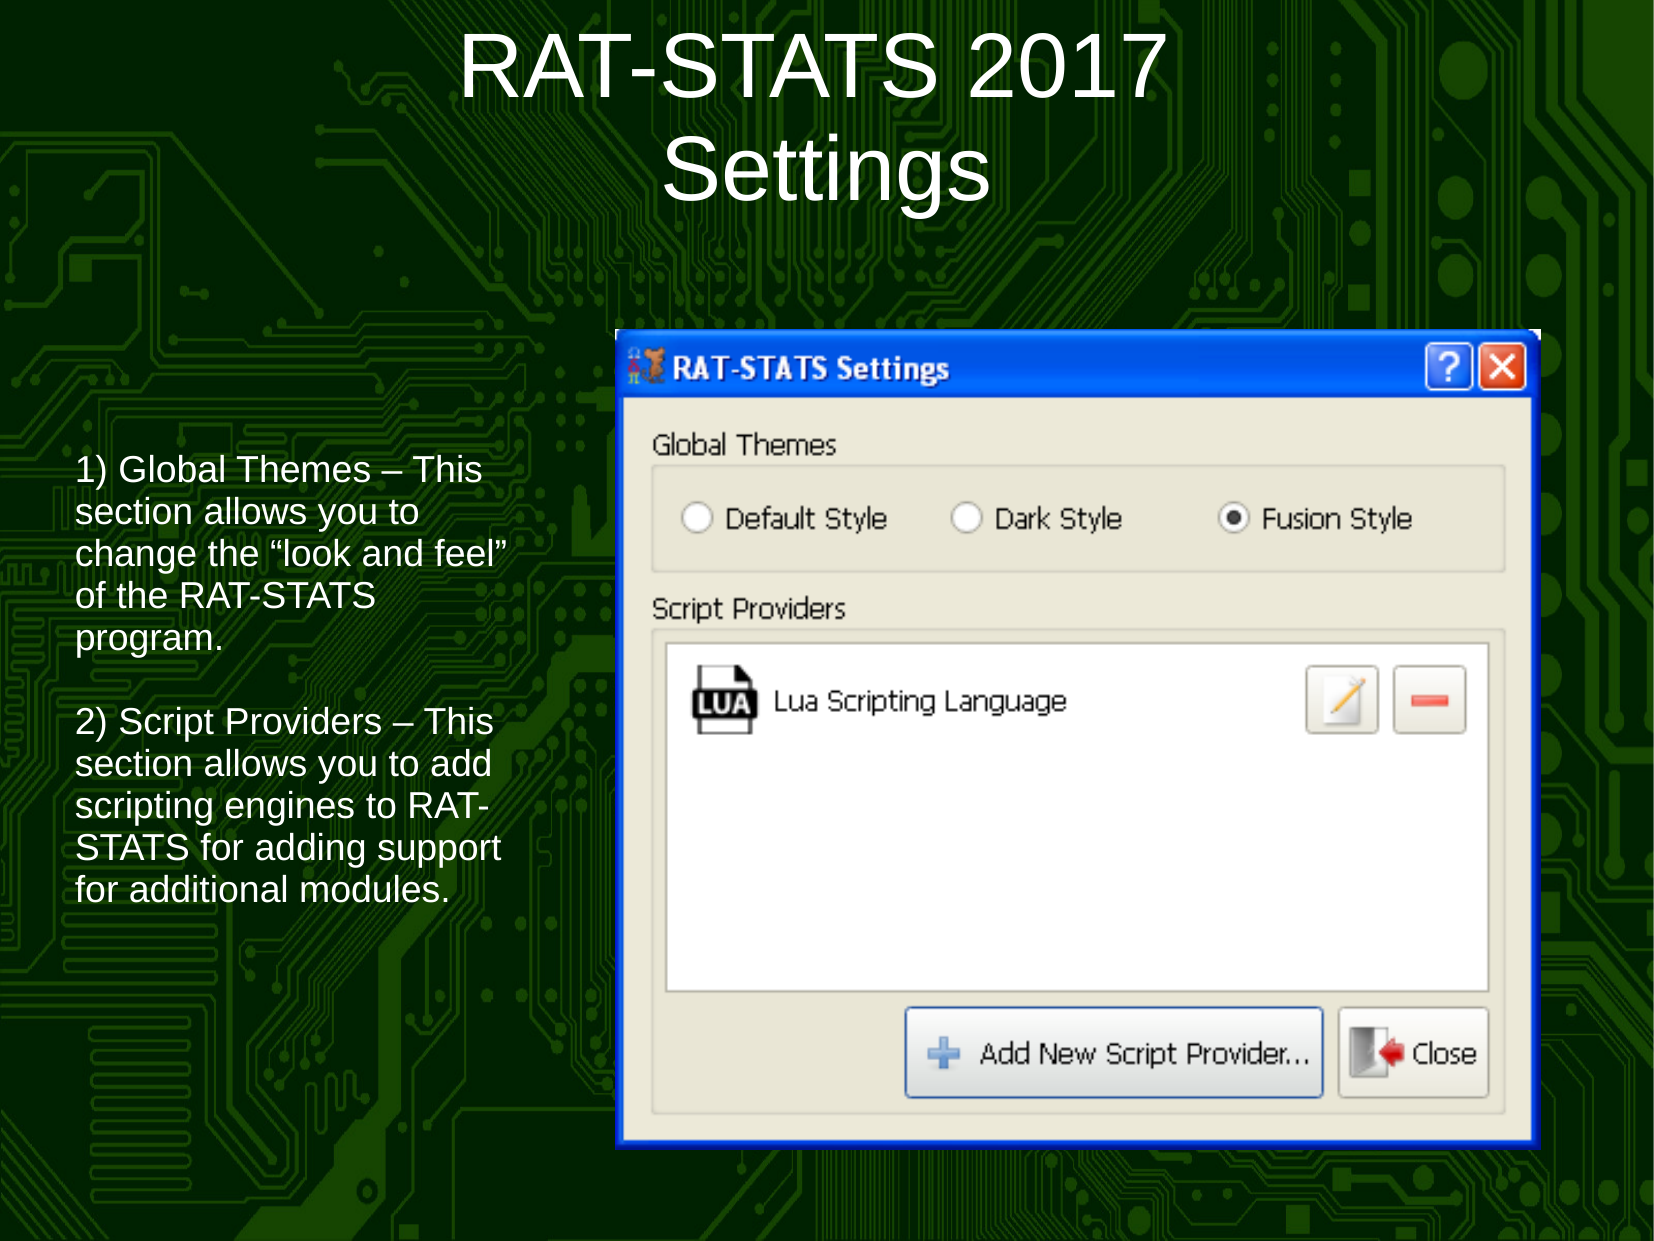

# RAT-STATS 2017 Settings
1) Global Themes – This section allows you to change the “look and feel” of the RAT-STATS program.
2) Script Providers – This section allows you to add scripting engines to RAT-STATS for adding support for additional modules.